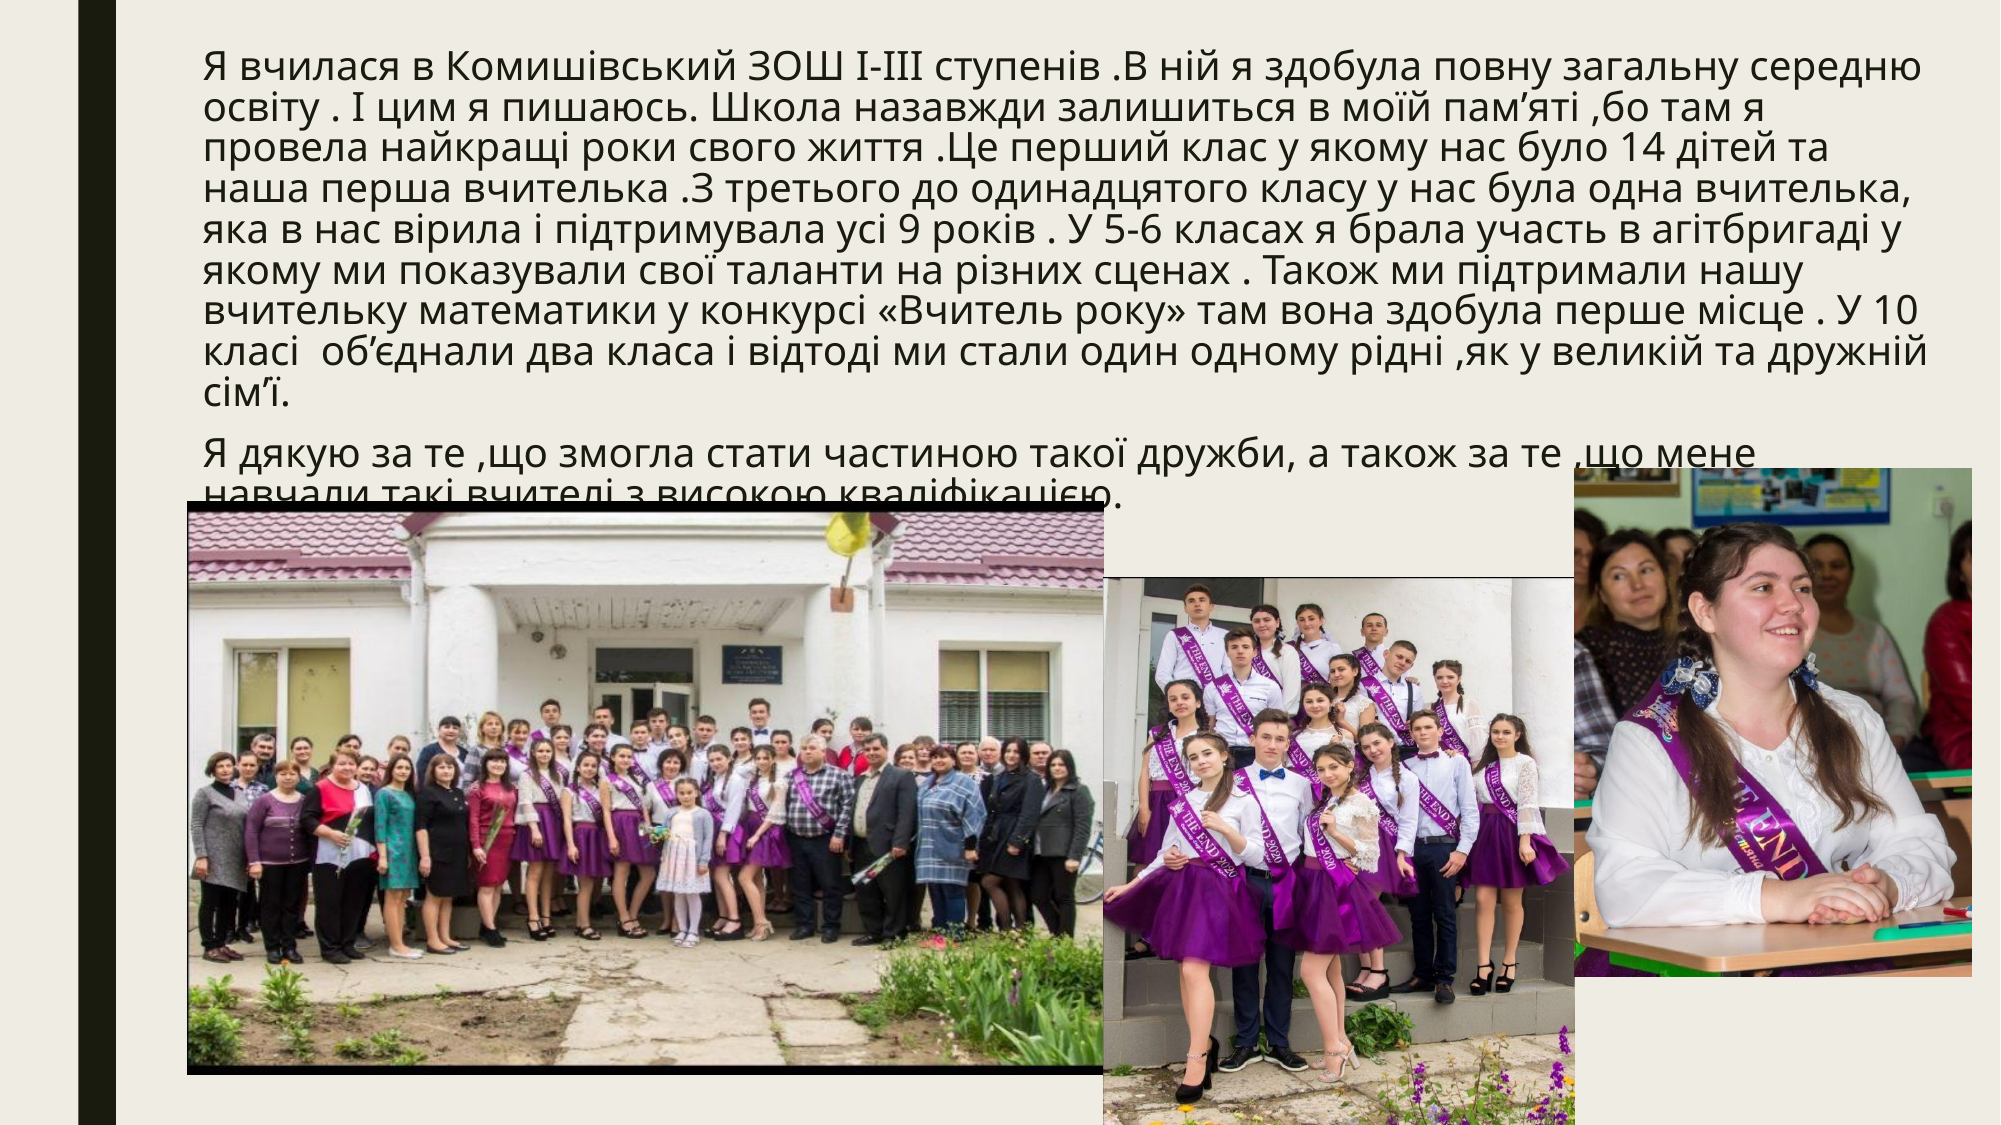

# Я вчилася в Комишівський ЗОШ І-ІІІ ступенів .В ній я здобула повну загальну середню освіту . І цим я пишаюсь. Школа назавжди залишиться в моїй пам’яті ,бо там я провела найкращі роки свого життя .Це перший клас у якому нас було 14 дітей та наша перша вчителька .З третього до одинадцятого класу у нас була одна вчителька, яка в нас вірила і підтримувала усі 9 років . У 5-6 класах я брала участь в агітбригаді у якому ми показували свої таланти на різних сценах . Також ми підтримали нашу вчительку математики у конкурсі «Вчитель року» там вона здобула перше місце . У 10 класі об’єднали два класа і відтоді ми стали один одному рідні ,як у великій та дружній сім’ї.
Я дякую за те ,що змогла стати частиною такої дружби, а також за те ,що мене навчали такі вчителі з високою кваліфікацією.